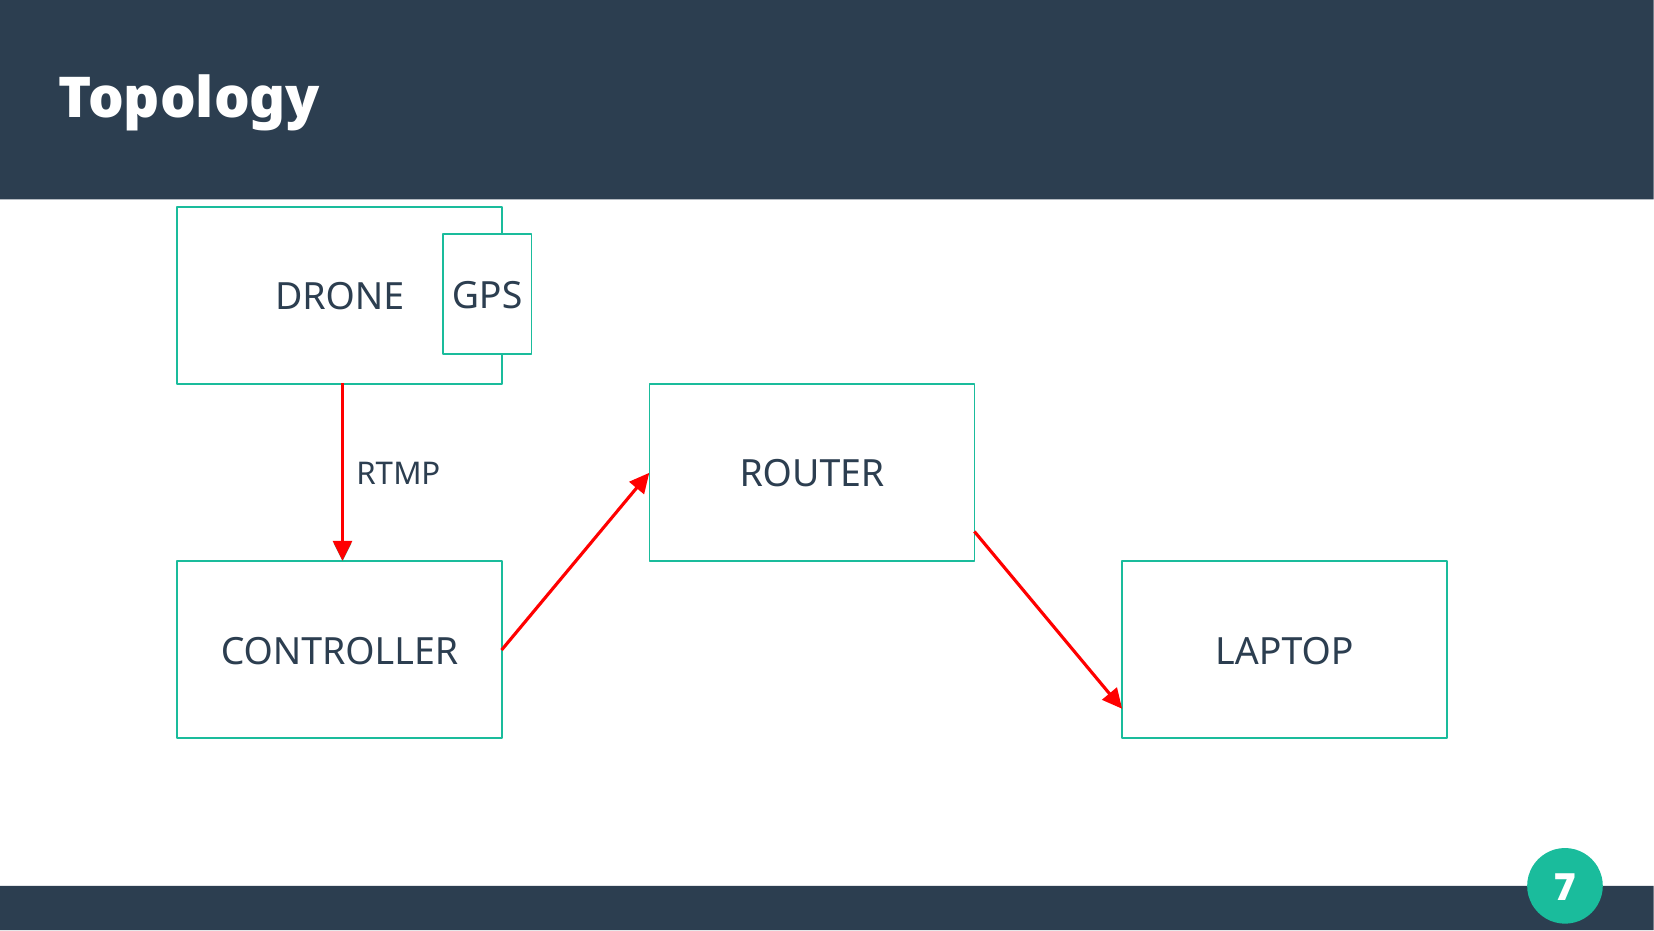

# Topology
DRONE
GPS
ROUTER
RTMP
CONTROLLER
LAPTOP